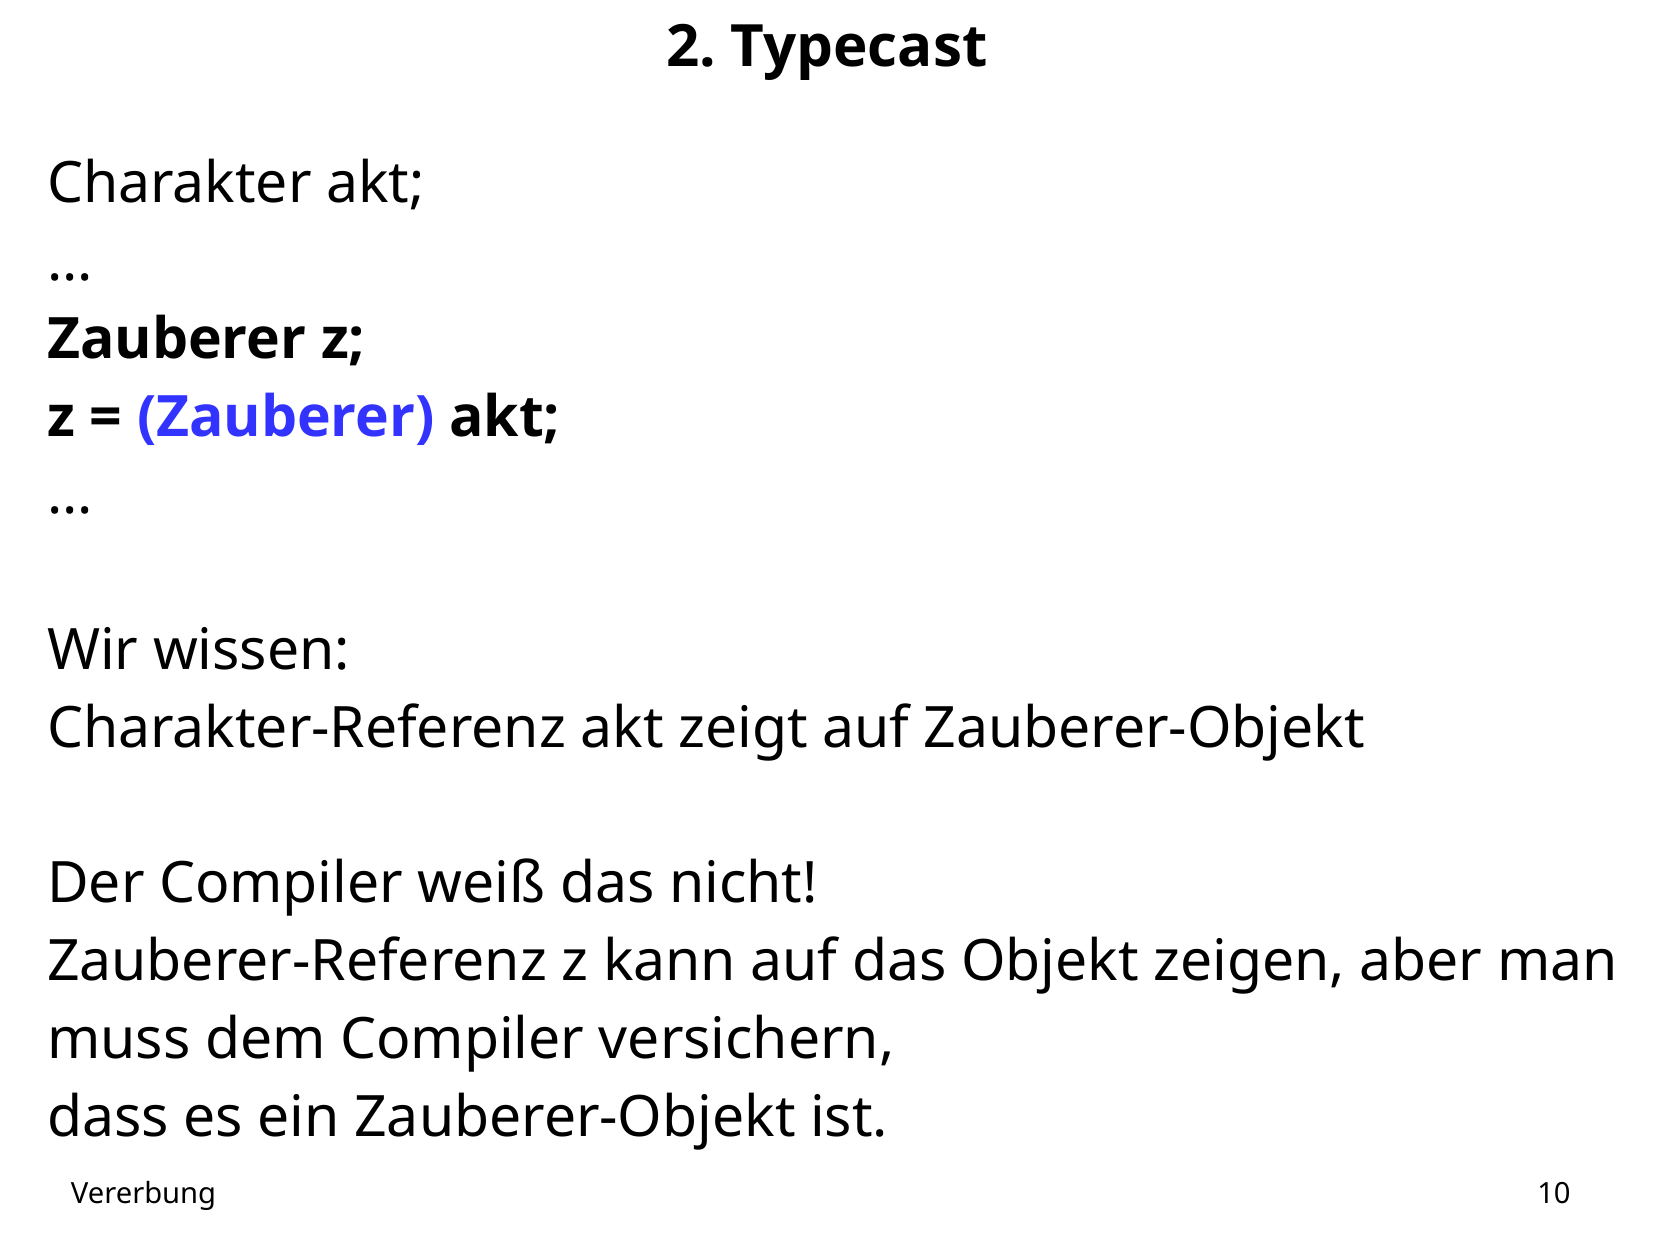

# 2. Typecast
Charakter akt;
...
Zauberer z;
z = (Zauberer) akt;
...
Wir wissen:
Charakter-Referenz akt zeigt auf Zauberer-Objekt
Der Compiler weiß das nicht!
Zauberer-Referenz z kann auf das Objekt zeigen, aber man muss dem Compiler versichern,
dass es ein Zauberer-Objekt ist.
Vererbung
10